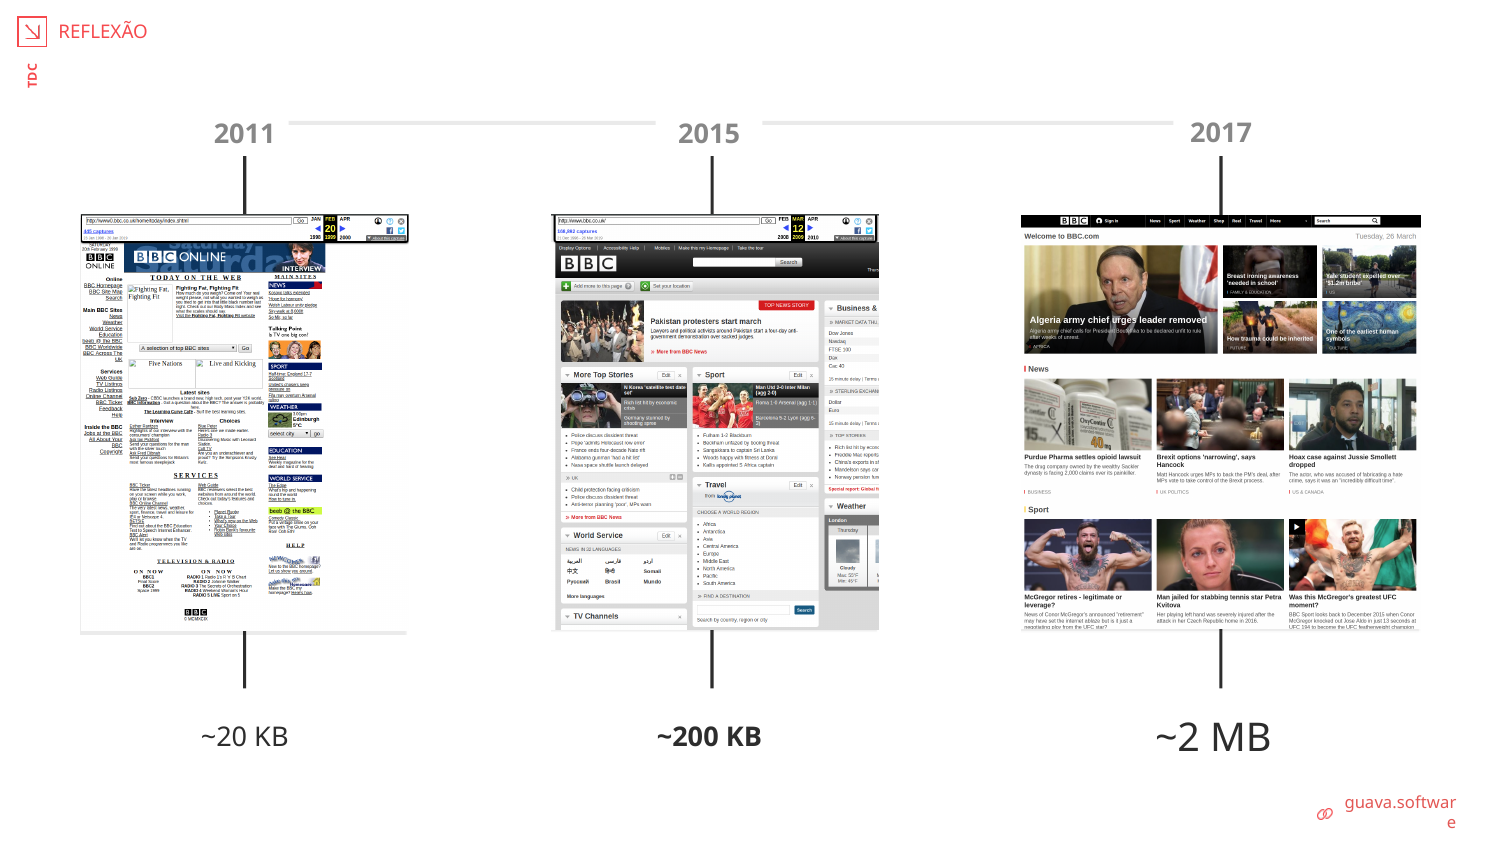

# REFLEXÃO
2017
2011
2015
TDC
~2 MB
~20 KB
~200 KB